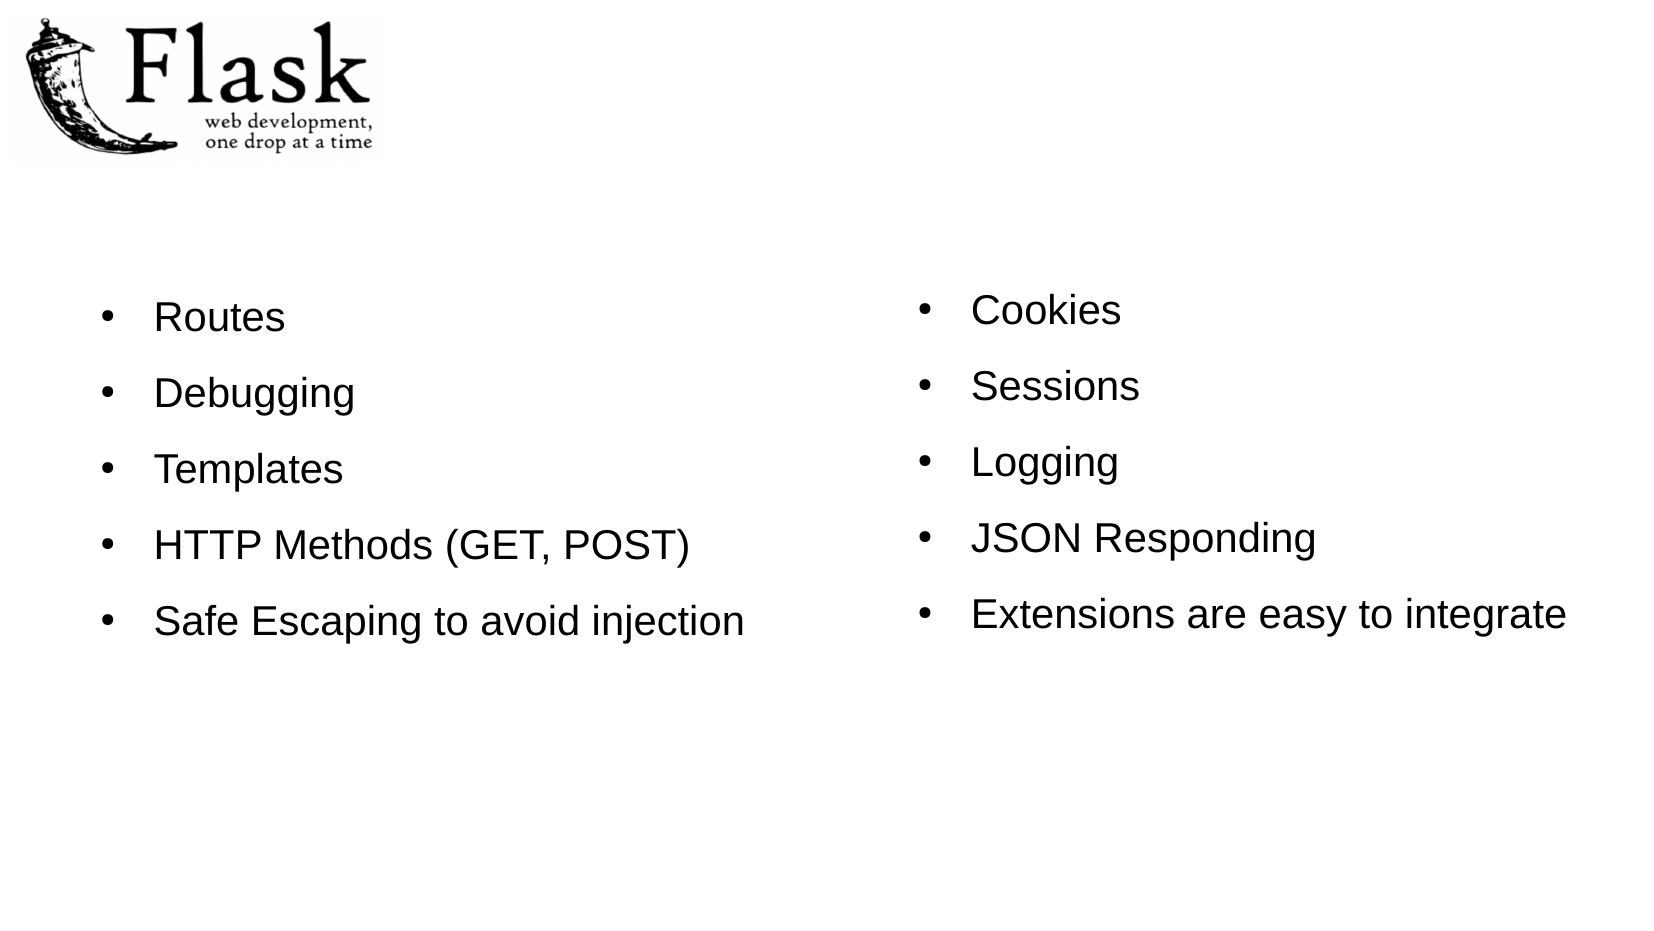

Cookies
Sessions
Logging
JSON Responding
Extensions are easy to integrate
# Routes
Debugging
Templates
HTTP Methods (GET, POST)
Safe Escaping to avoid injection